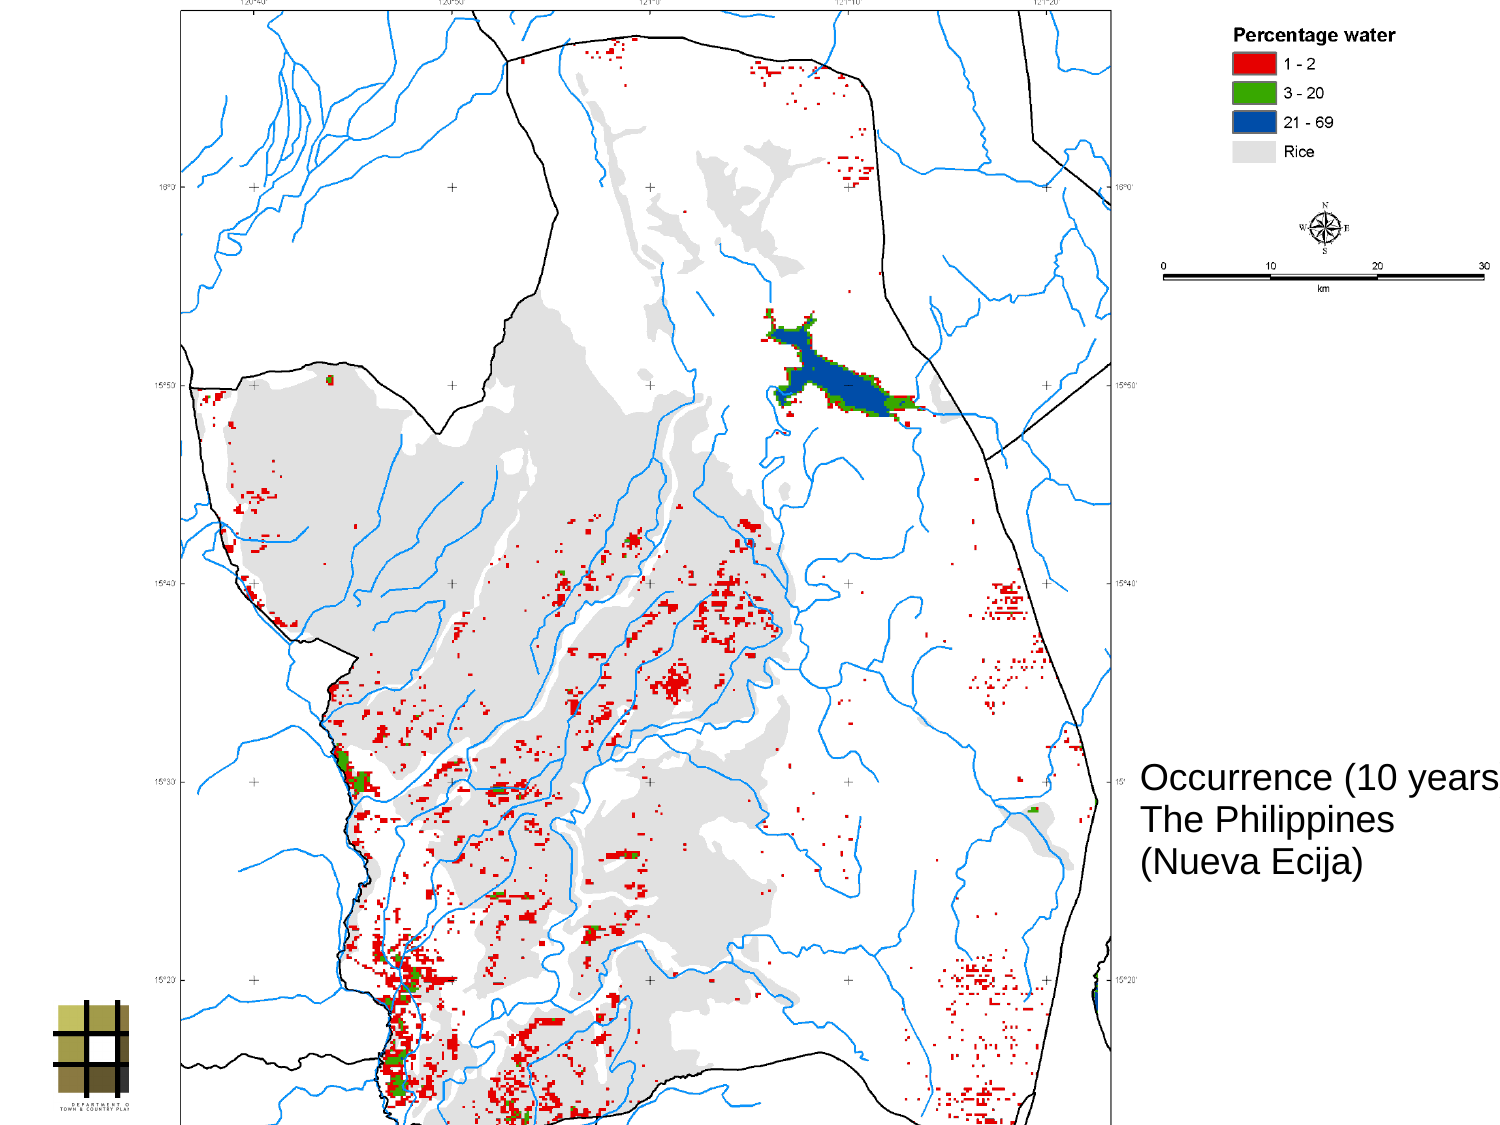

Occurrence (10 years)
The Philippines
(Nueva Ecija)